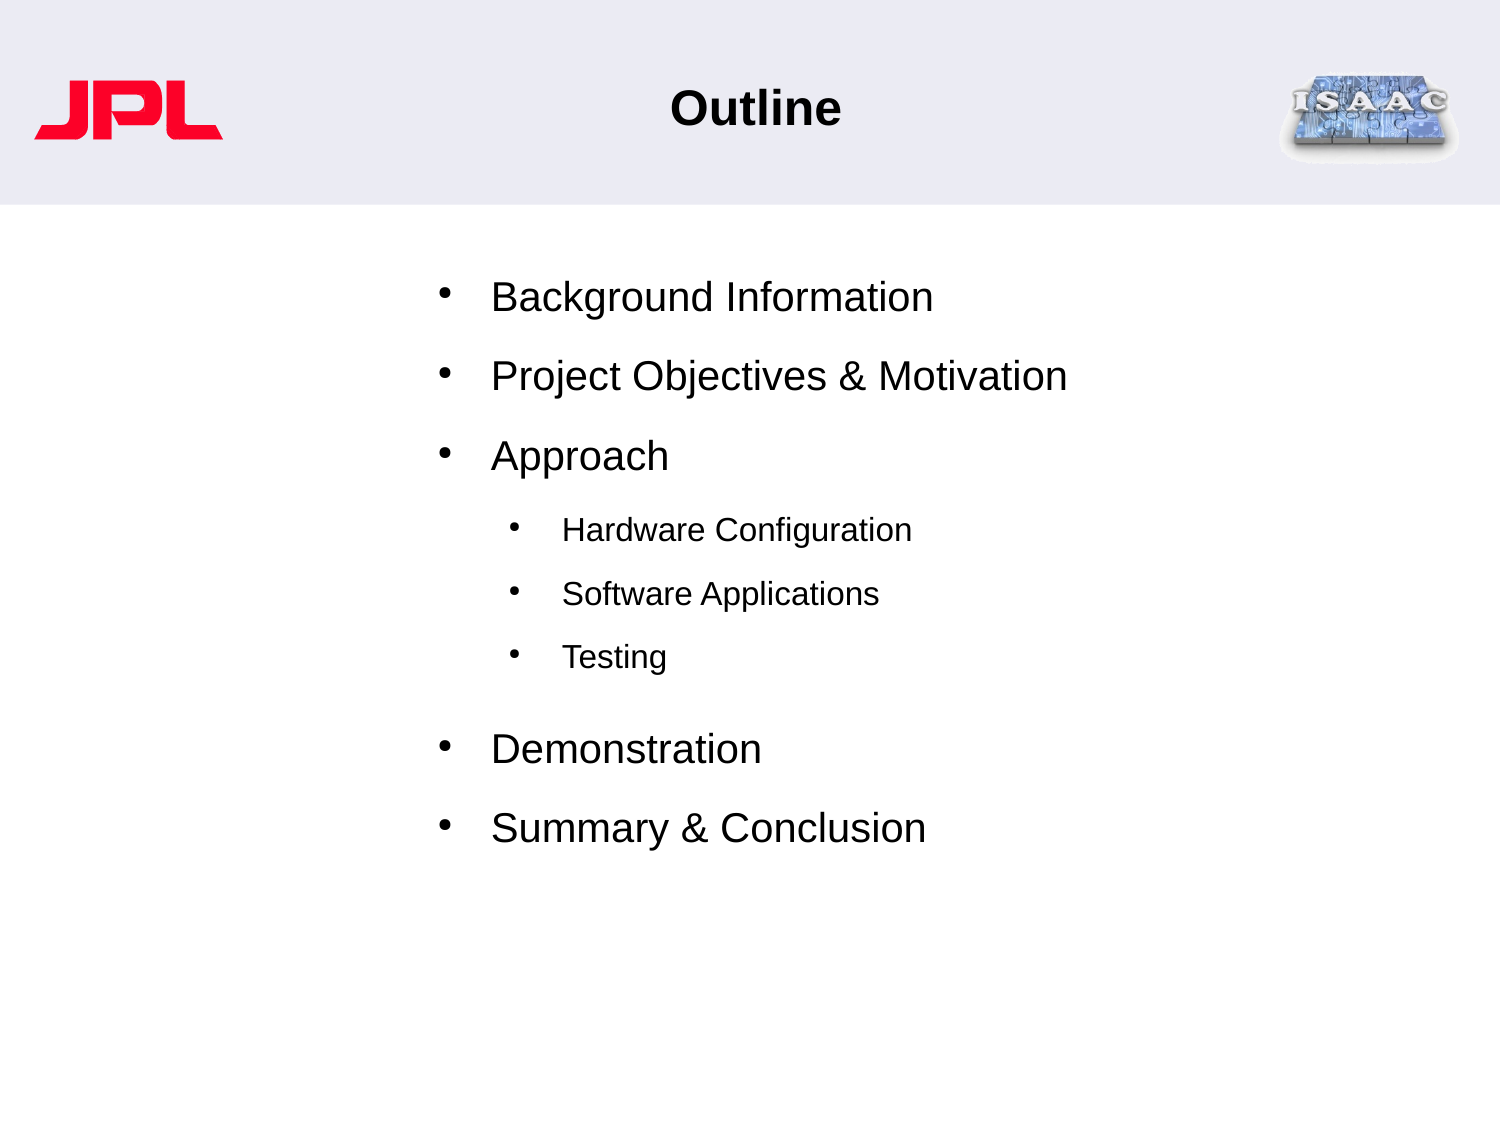

# Outline
Background Information
Project Objectives & Motivation
Approach
Hardware Configuration
Software Applications
Testing
Demonstration
Summary & Conclusion